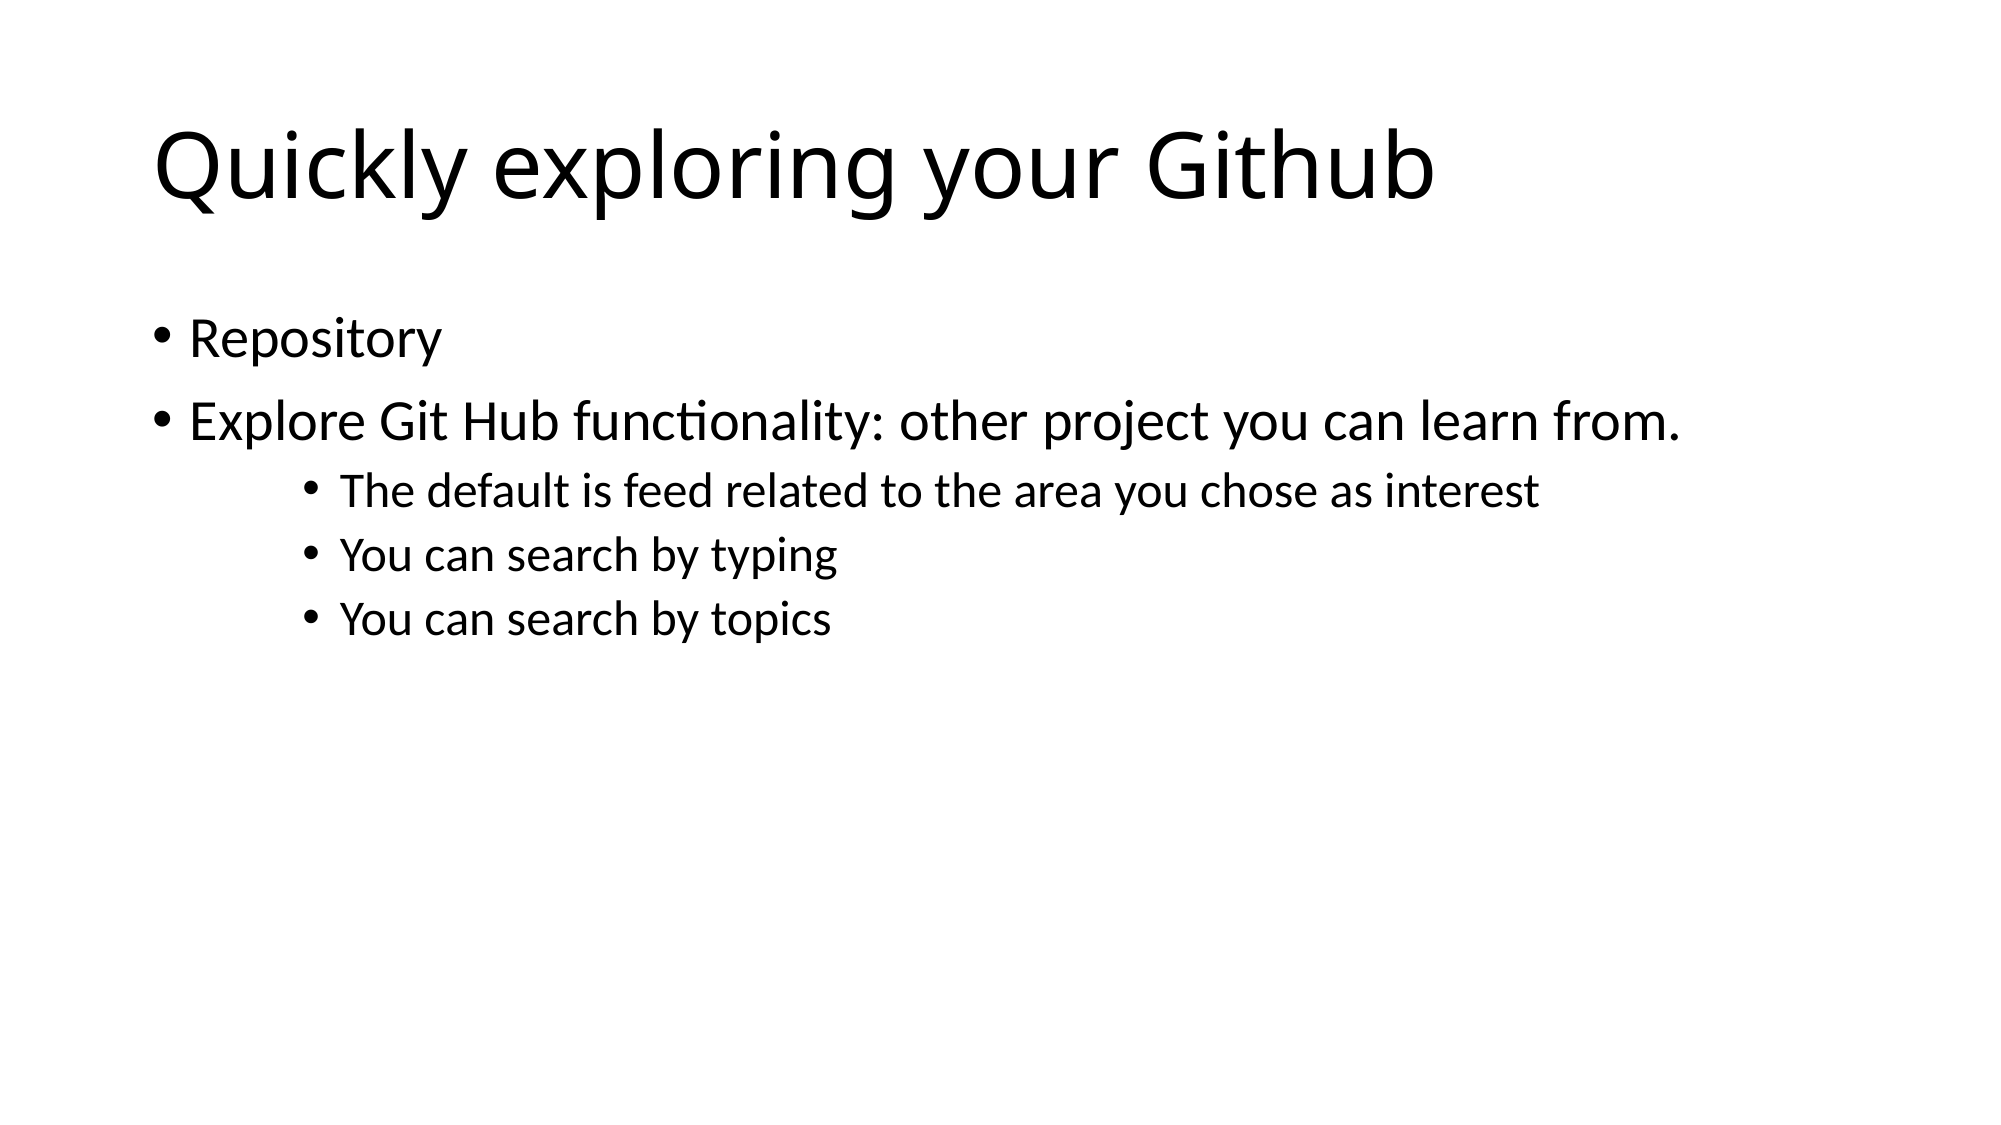

# Quickly exploring your Github
Repository
Explore Git Hub functionality: other project you can learn from.
The default is feed related to the area you chose as interest
You can search by typing
You can search by topics